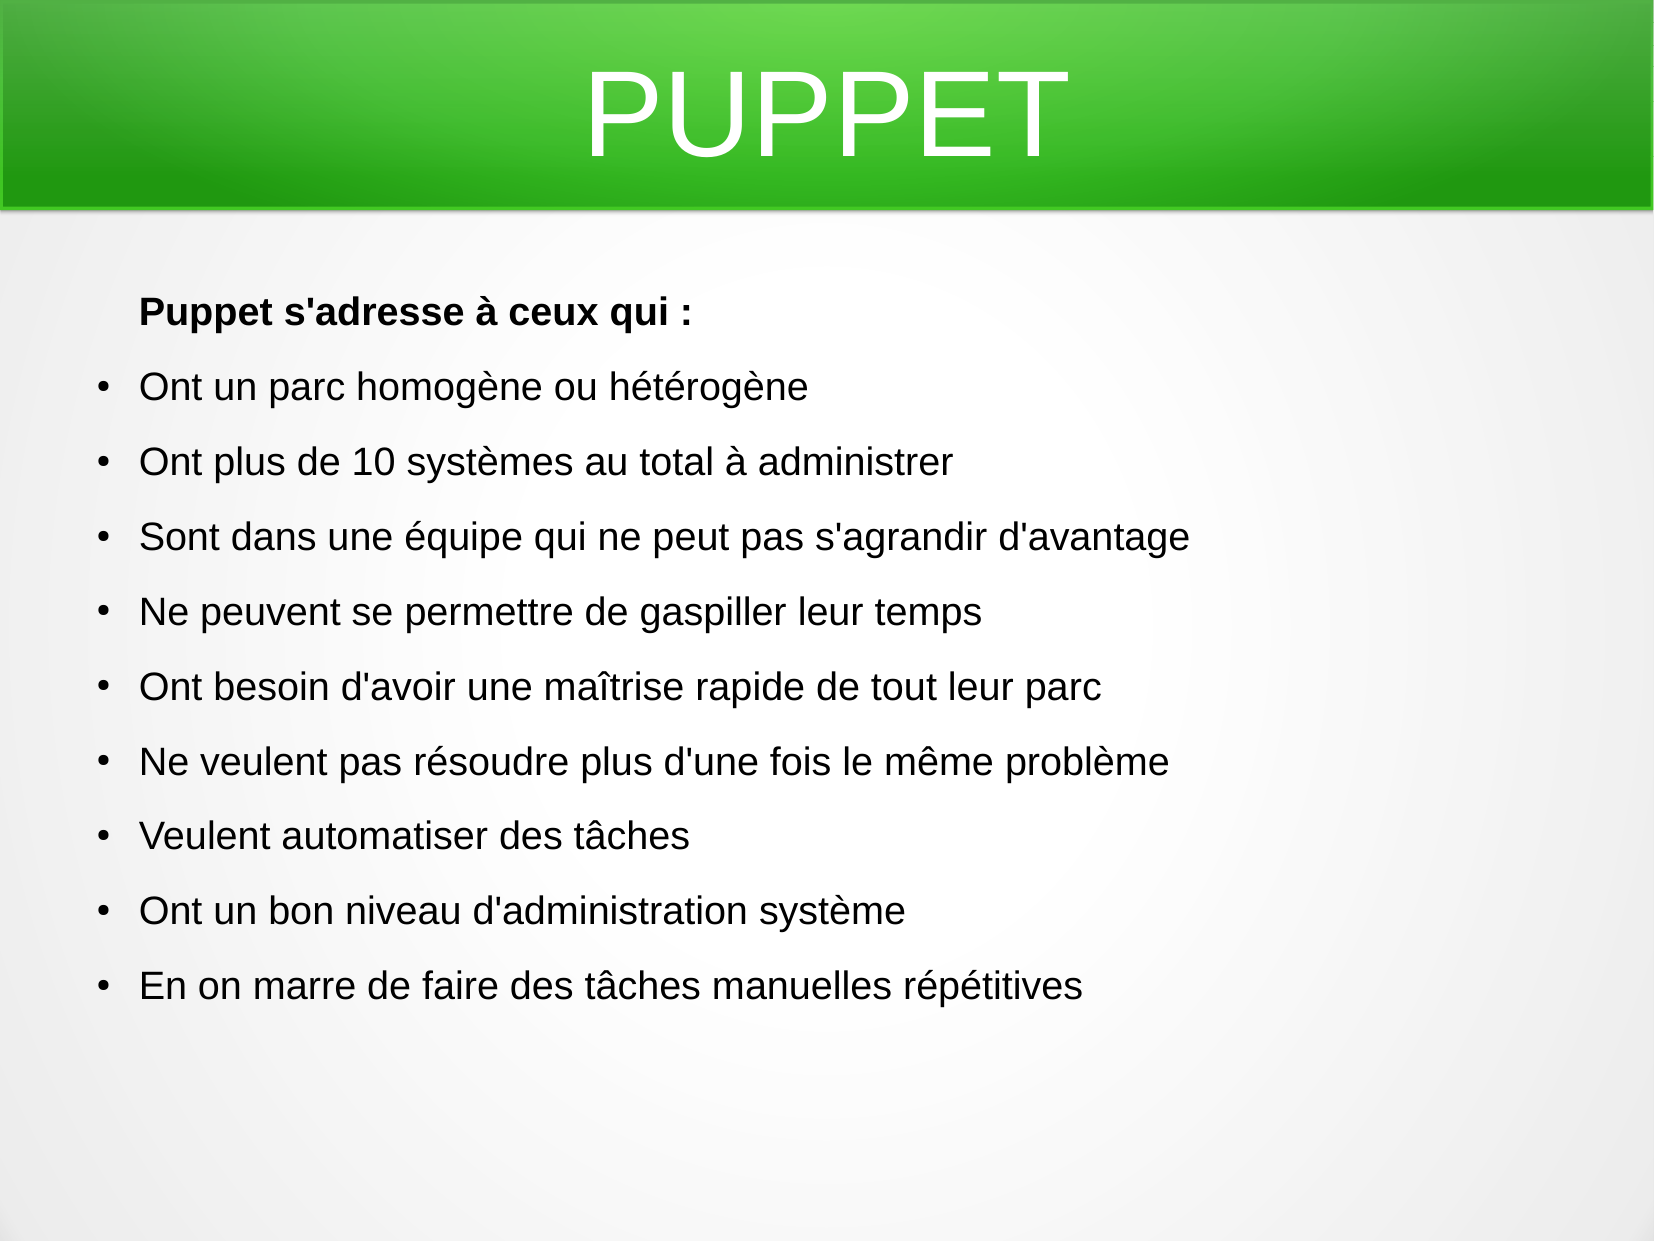

# PUPPET
Puppet s'adresse à ceux qui :
Ont un parc homogène ou hétérogène
Ont plus de 10 systèmes au total à administrer
Sont dans une équipe qui ne peut pas s'agrandir d'avantage
Ne peuvent se permettre de gaspiller leur temps
Ont besoin d'avoir une maîtrise rapide de tout leur parc
Ne veulent pas résoudre plus d'une fois le même problème
Veulent automatiser des tâches
Ont un bon niveau d'administration système
En on marre de faire des tâches manuelles répétitives